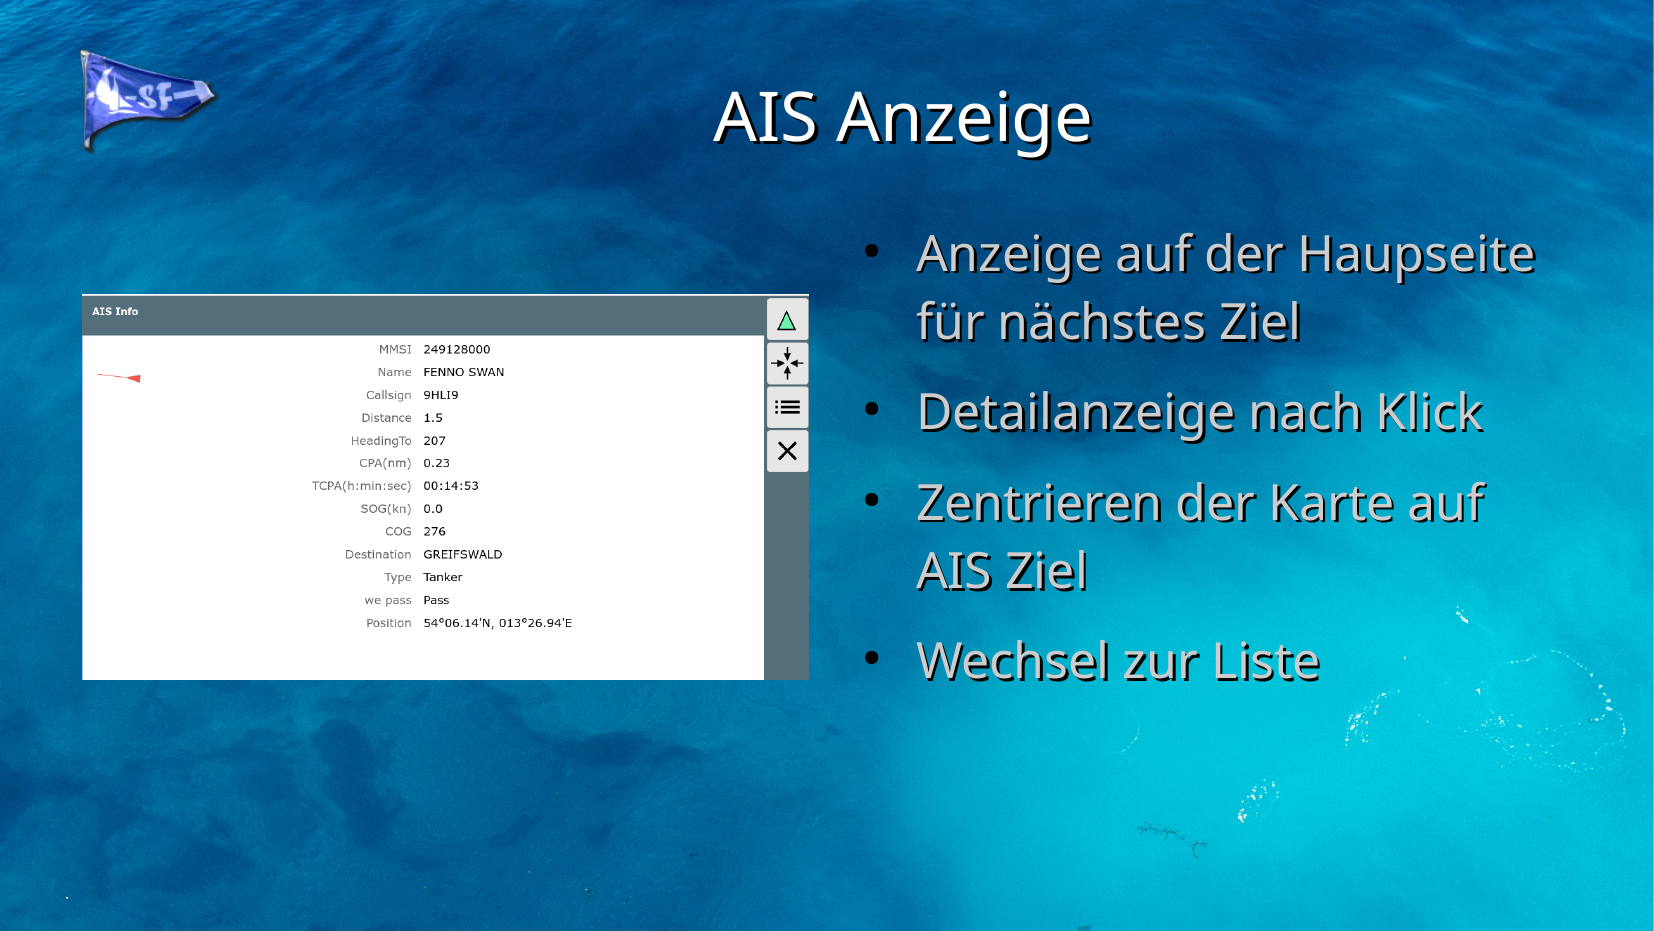

# AIS Anzeige
Anzeige auf der Haupseite für nächstes Ziel
Detailanzeige nach Klick
Zentrieren der Karte auf AIS Ziel
Wechsel zur Liste